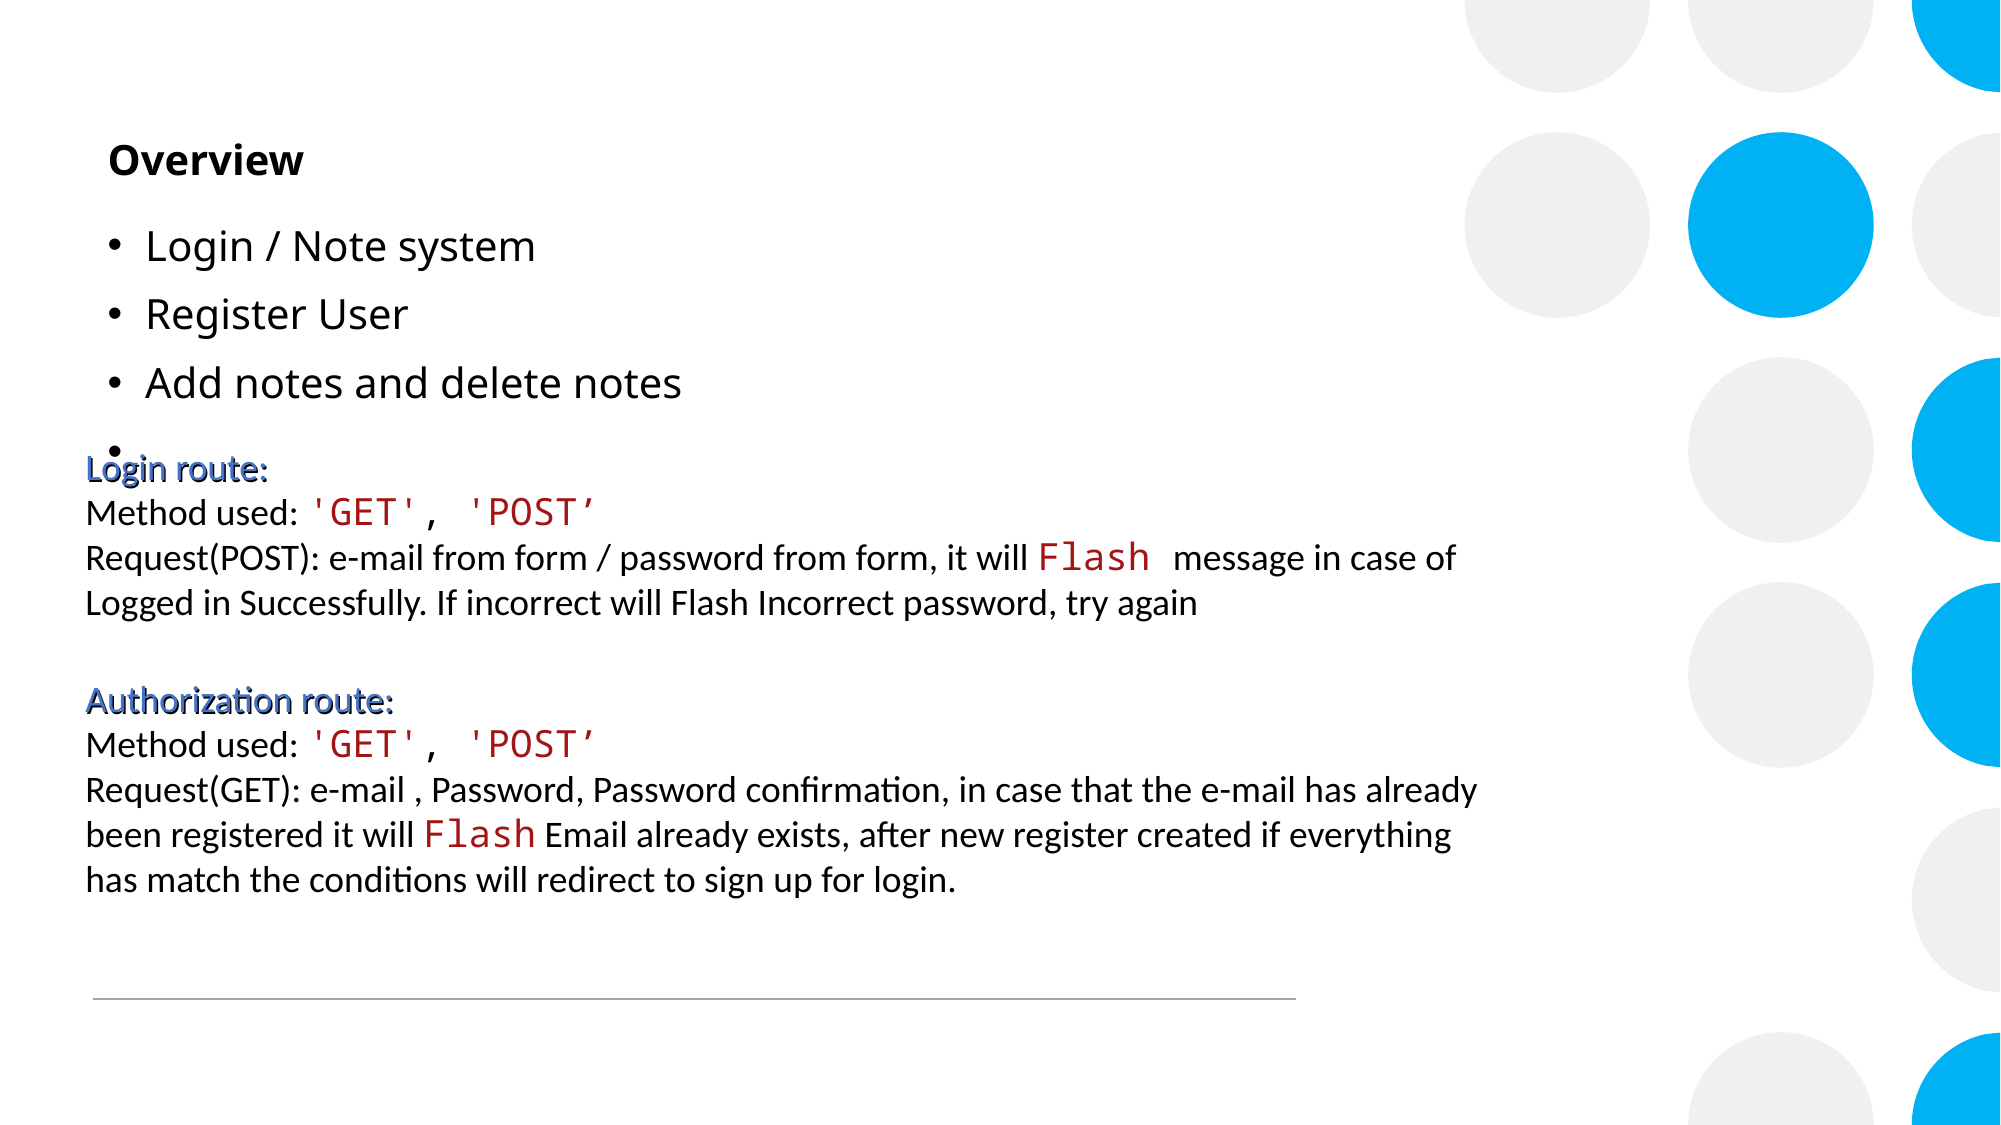

# Overview
Login / Note system
Register User
Add notes and delete notes
Login route:
Method used: 'GET', 'POST’
Request(POST): e-mail from form / password from form, it will Flash message in case of Logged in Successfully. If incorrect will Flash Incorrect password, try again
Authorization route:
Method used: 'GET', 'POST’
Request(GET): e-mail , Password, Password confirmation, in case that the e-mail has already been registered it will Flash Email already exists, after new register created if everything has match the conditions will redirect to sign up for login.